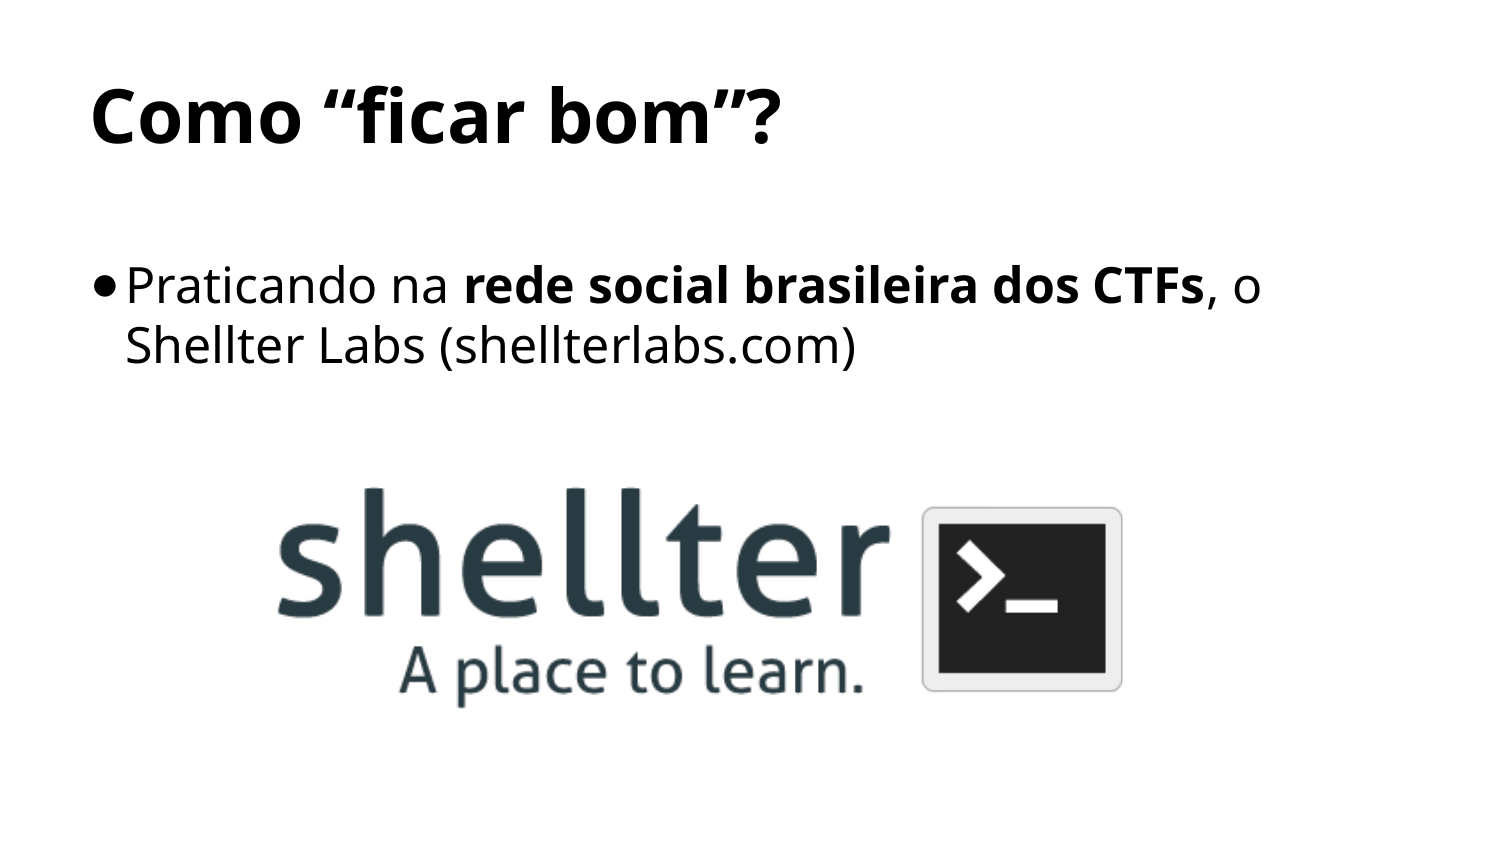

Como “ficar bom”?
Praticando na rede social brasileira dos CTFs, o Shellter Labs (shellterlabs.com)